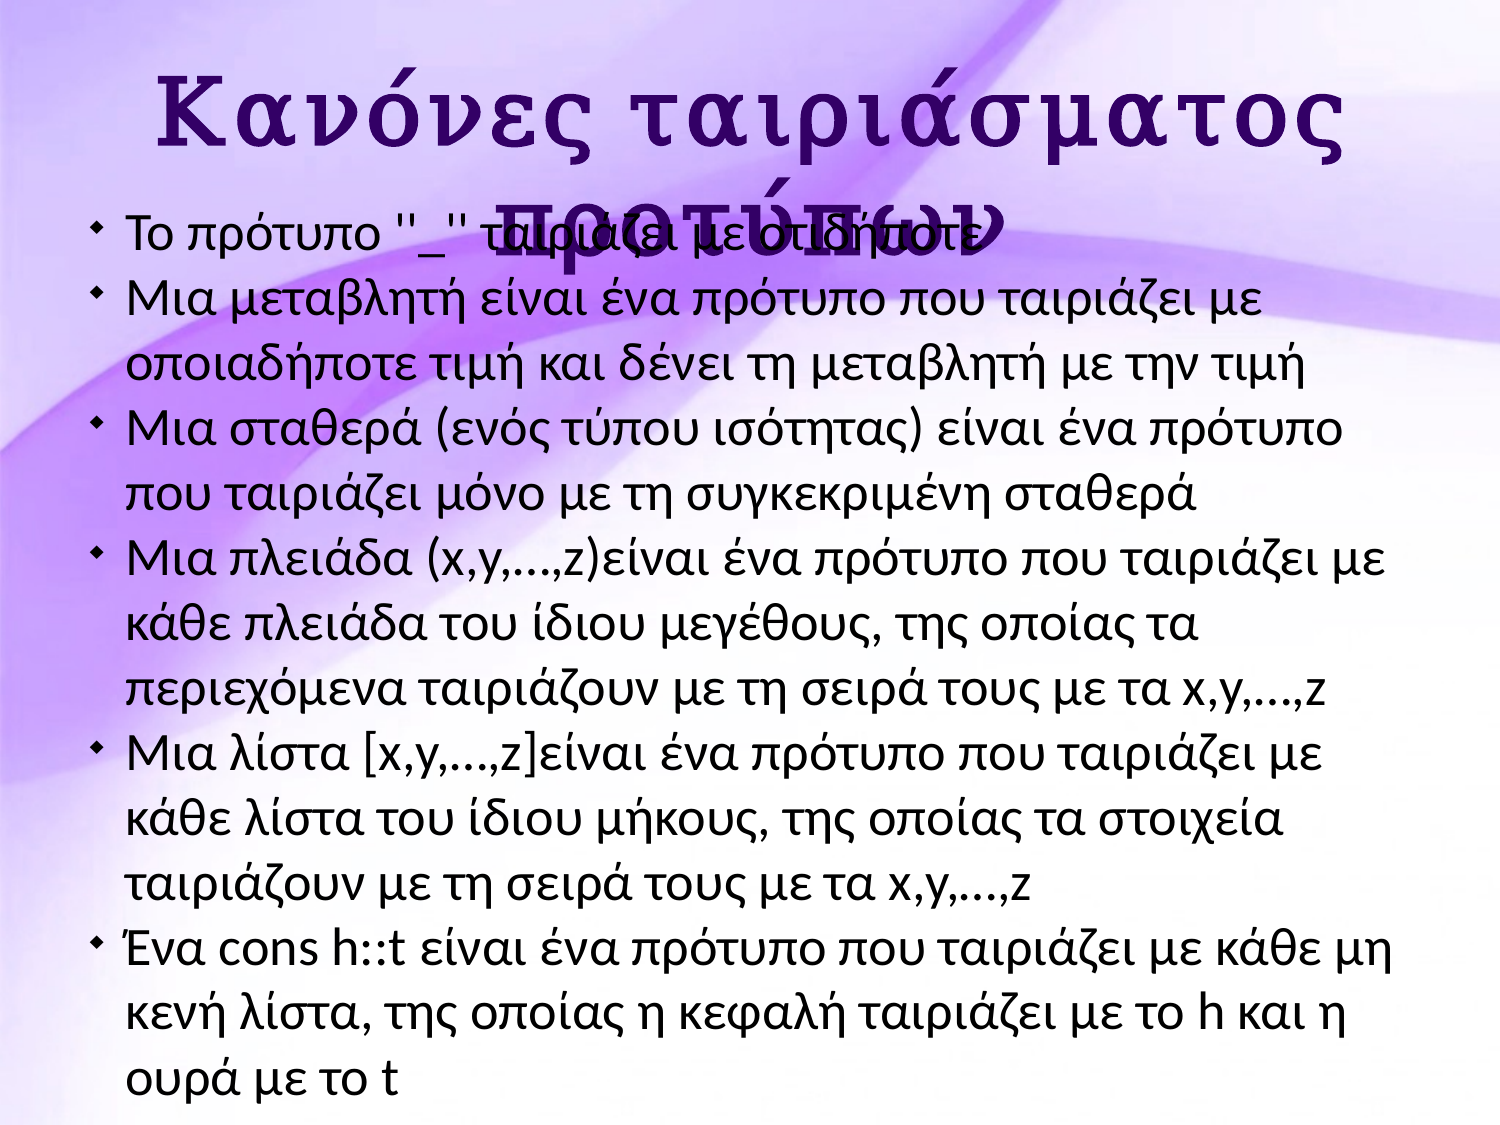

# Κανόνες ταιριάσματος προτύπων
Το πρότυπο ''_'' ταιριάζει με οτιδήποτε
Μια μεταβλητή είναι ένα πρότυπο που ταιριάζει με οποιαδήποτε τιμή και δένει τη μεταβλητή με την τιμή
Μια σταθερά (ενός τύπου ισότητας) είναι ένα πρότυπο που ταιριάζει μόνο με τη συγκεκριμένη σταθερά
Μια πλειάδα (x,y,…,z)είναι ένα πρότυπο που ταιριάζει με κάθε πλειάδα του ίδιου μεγέθους, της οποίας τα περιεχόμενα ταιριάζουν με τη σειρά τους με τα x,y,…,z
Μια λίστα [x,y,…,z]είναι ένα πρότυπο που ταιριάζει με κάθε λίστα του ίδιου μήκους, της οποίας τα στοιχεία ταιριάζουν με τη σειρά τους με τα x,y,…,z
Ένα cons h::t είναι ένα πρότυπο που ταιριάζει με κάθε μη κενή λίστα, της οποίας η κεφαλή ταιριάζει με το h και η ουρά με το t